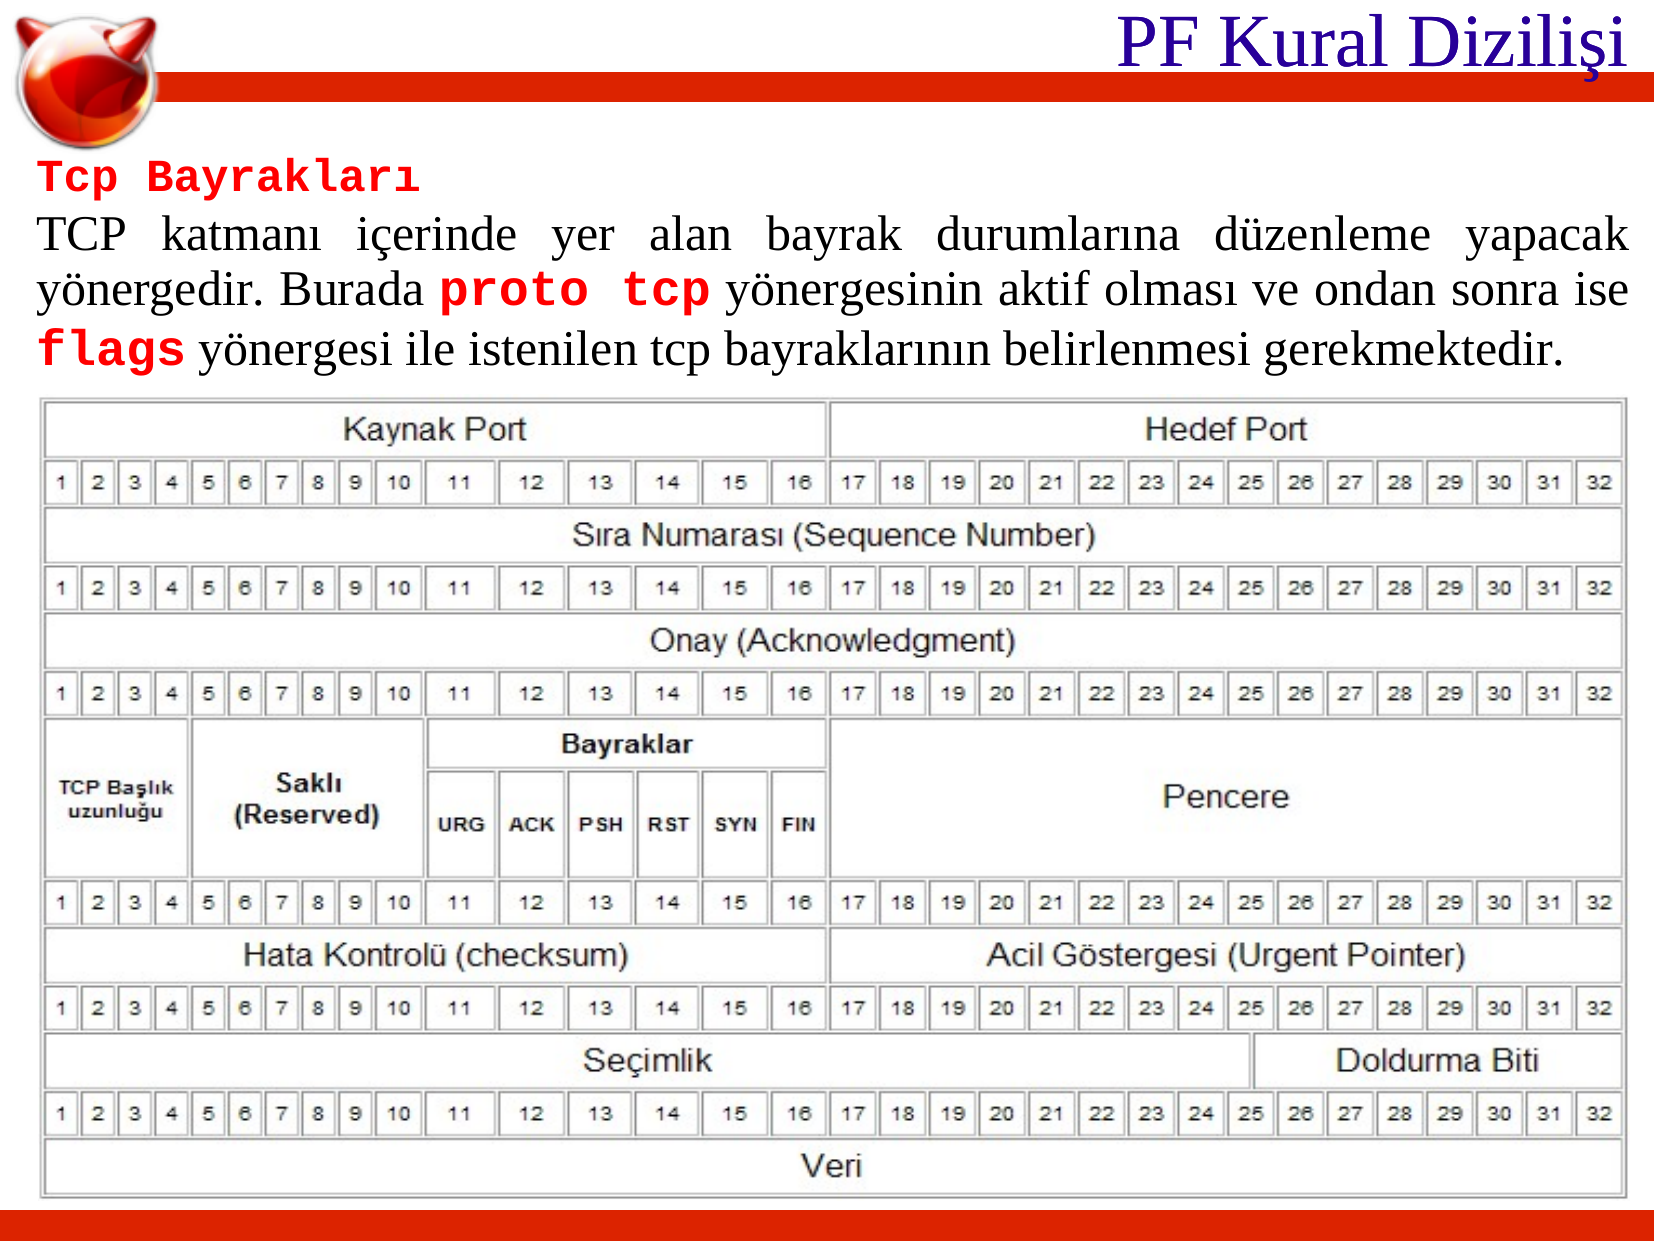

PF Kural Dizilişi
PF Kural Dizilişi
Tcp Bayrakları
TCP katmanı içerinde yer alan bayrak durumlarına düzenleme yapacak yönergedir. Burada proto tcp yönergesinin aktif olması ve ondan sonra ise flags yönergesi ile istenilen tcp bayraklarının belirlenmesi gerekmektedir.